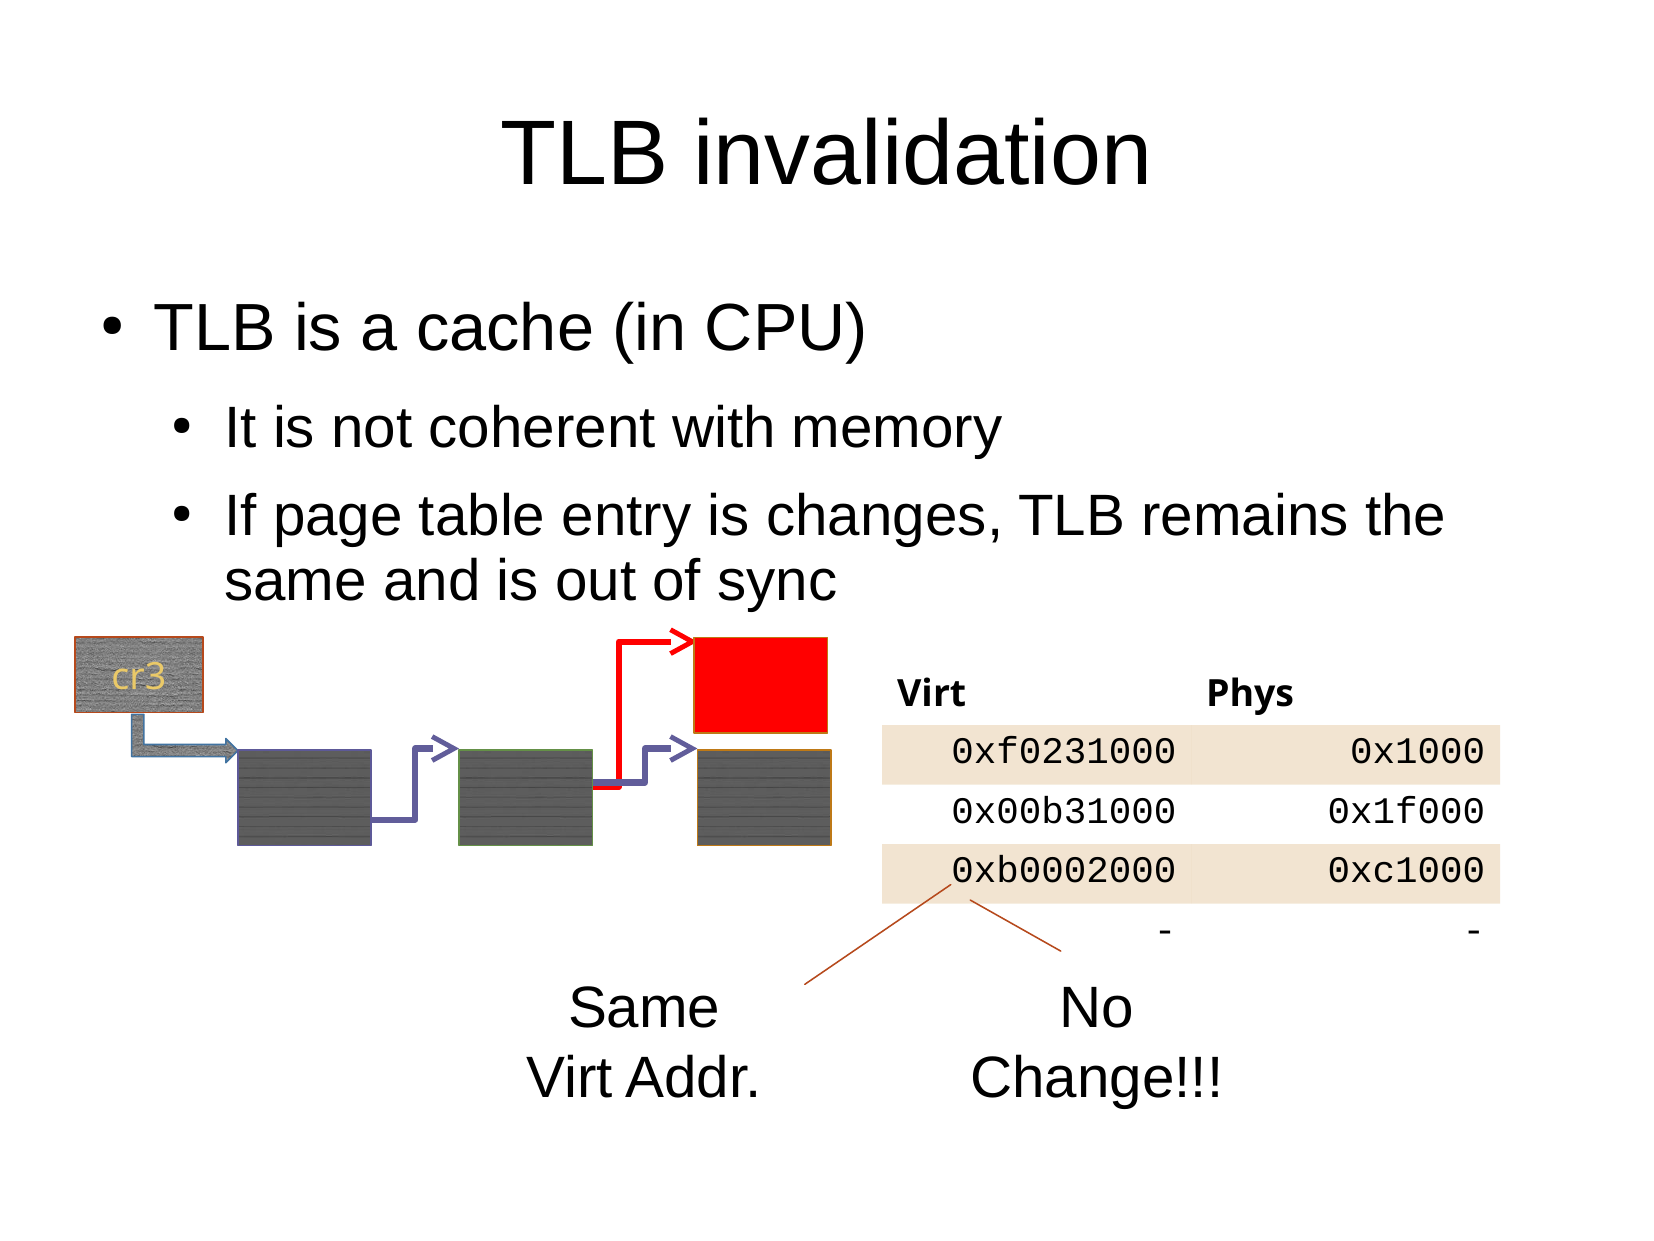

# TLB invalidation
TLB is a cache (in CPU)
It is not coherent with memory
If page table entry is changes, TLB remains the same and is out of sync
cr3
| Virt | Phys |
| --- | --- |
| 0xf0231000 | 0x1000 |
| 0x00b31000 | 0x1f000 |
| 0xb0002000 | 0xc1000 |
| - | - |
Same
Virt Addr.
No Change!!!